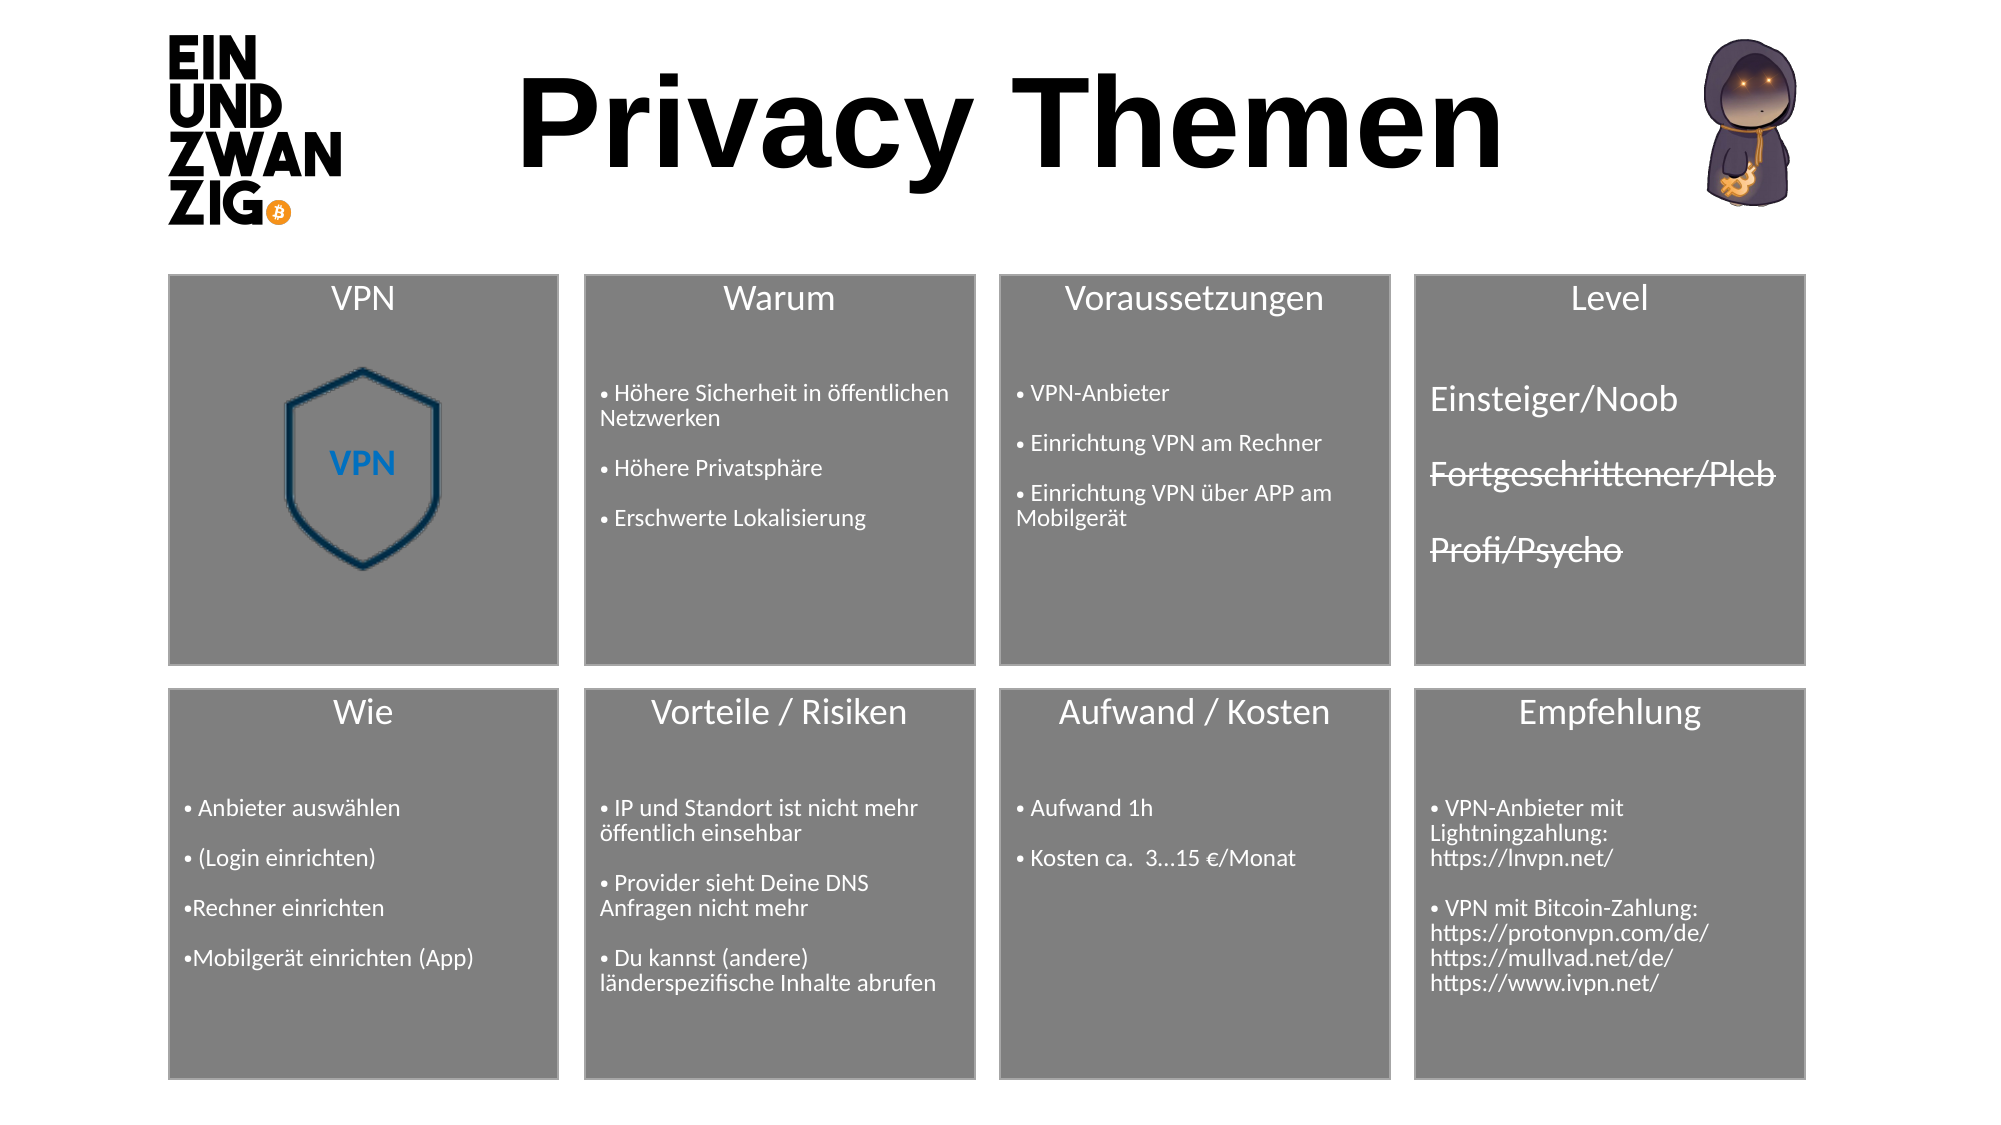

VPN
 Höhere Sicherheit in öffentlichen Netzwerken
 Höhere Privatsphäre
 Erschwerte Lokalisierung
 VPN-Anbieter
 Einrichtung VPN am Rechner
 Einrichtung VPN über APP am Mobilgerät
Einsteiger/Noob
Fortgeschrittener/Pleb
Profi/Psycho
VPN
 Anbieter auswählen
 (Login einrichten)
Rechner einrichten
Mobilgerät einrichten (App)
 IP und Standort ist nicht mehr öffentlich einsehbar
 Provider sieht Deine DNS Anfragen nicht mehr
 Du kannst (andere) länderspezifische Inhalte abrufen
 Aufwand 1h
 Kosten ca. 3…15 €/Monat
 VPN-Anbieter mit Lightningzahlung:
https://lnvpn.net/
 VPN mit Bitcoin-Zahlung:
https://protonvpn.com/de/
https://mullvad.net/de/
https://www.ivpn.net/